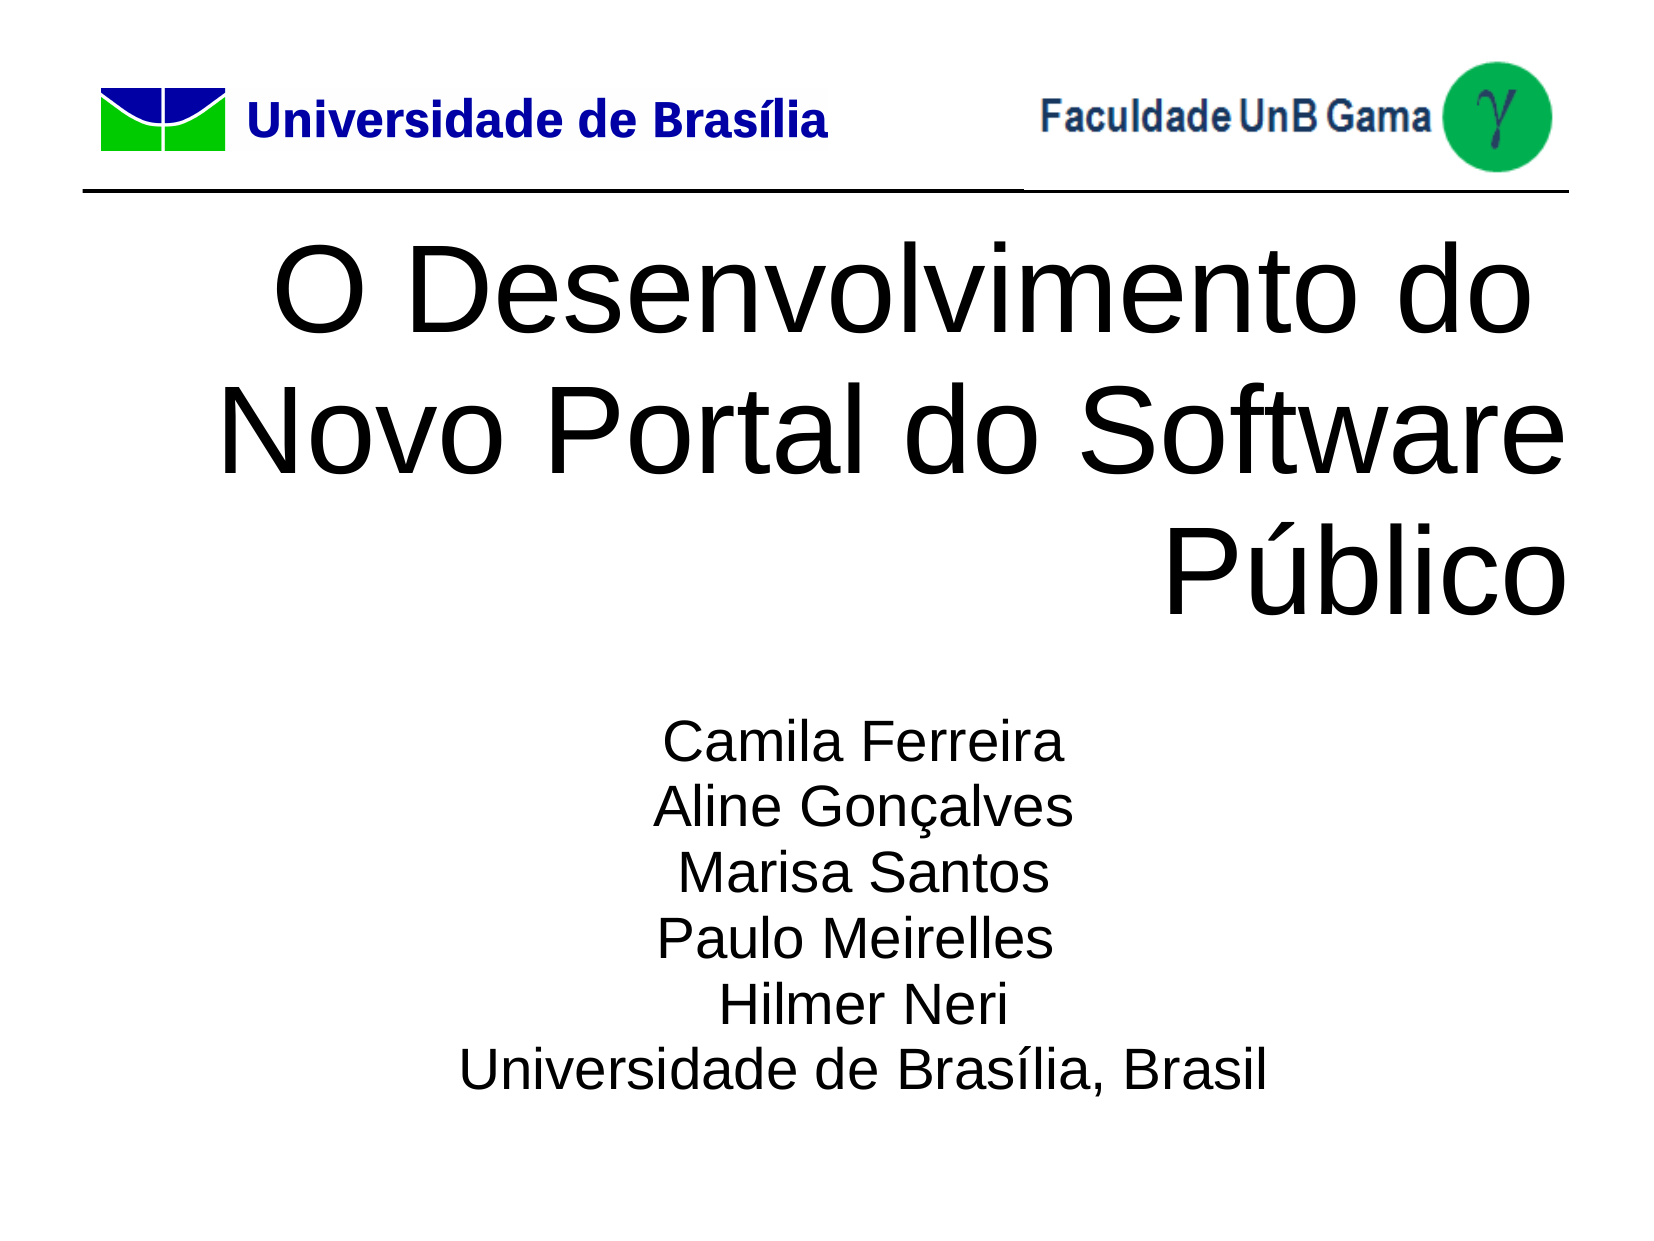

#
O Desenvolvimento do
Novo Portal do Software Público
Camila Ferreira
Aline Gonçalves
Marisa Santos
Paulo Meirelles
Hilmer Neri
Universidade de Brasília, Brasil